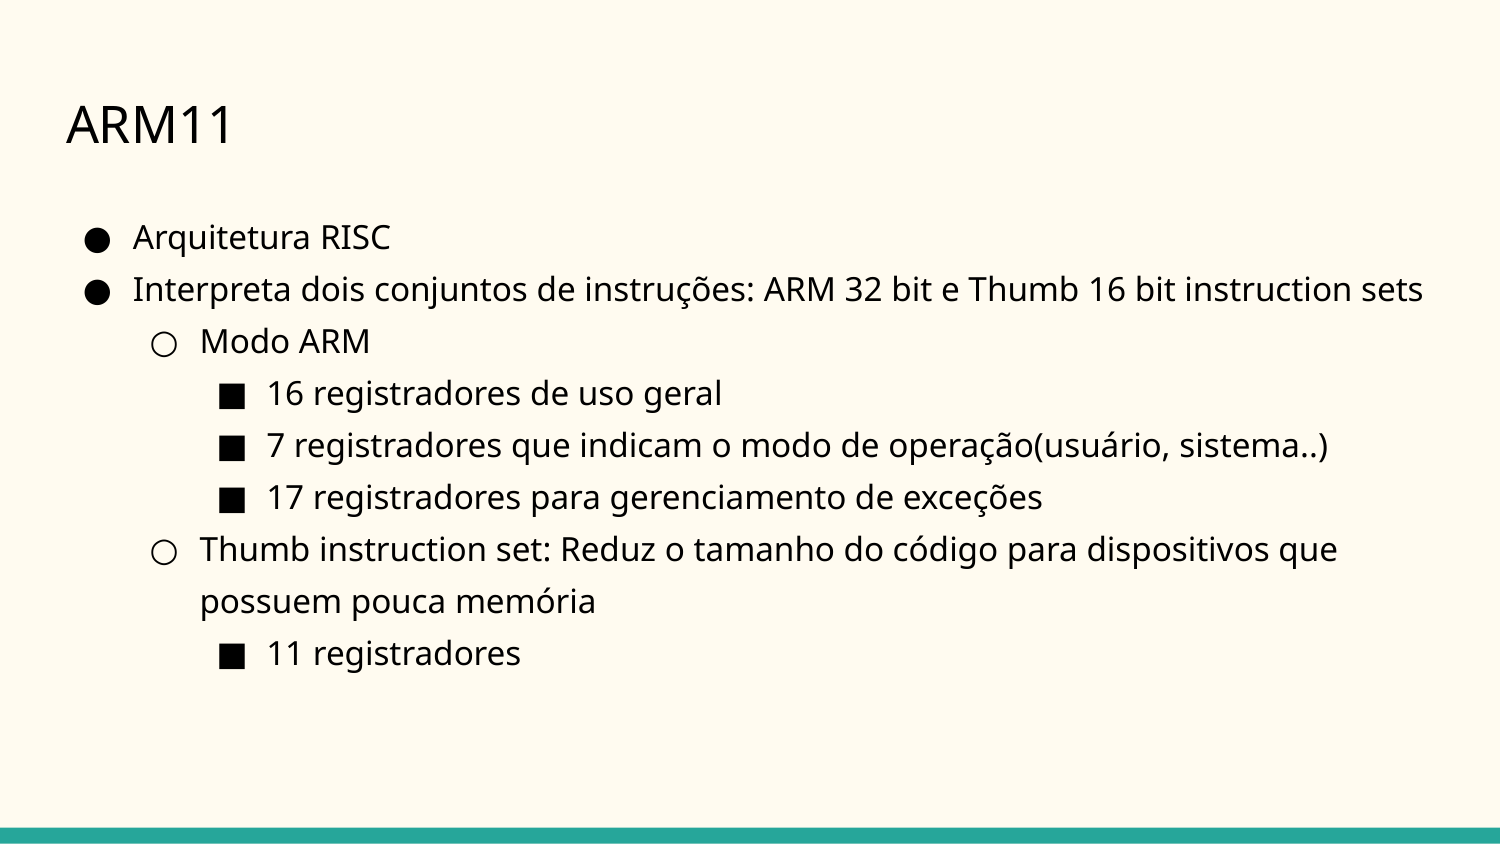

# ARM11
Arquitetura RISC
Interpreta dois conjuntos de instruções: ARM 32 bit e Thumb 16 bit instruction sets
Modo ARM
16 registradores de uso geral
7 registradores que indicam o modo de operação(usuário, sistema..)
17 registradores para gerenciamento de exceções
Thumb instruction set: Reduz o tamanho do código para dispositivos que possuem pouca memória
11 registradores